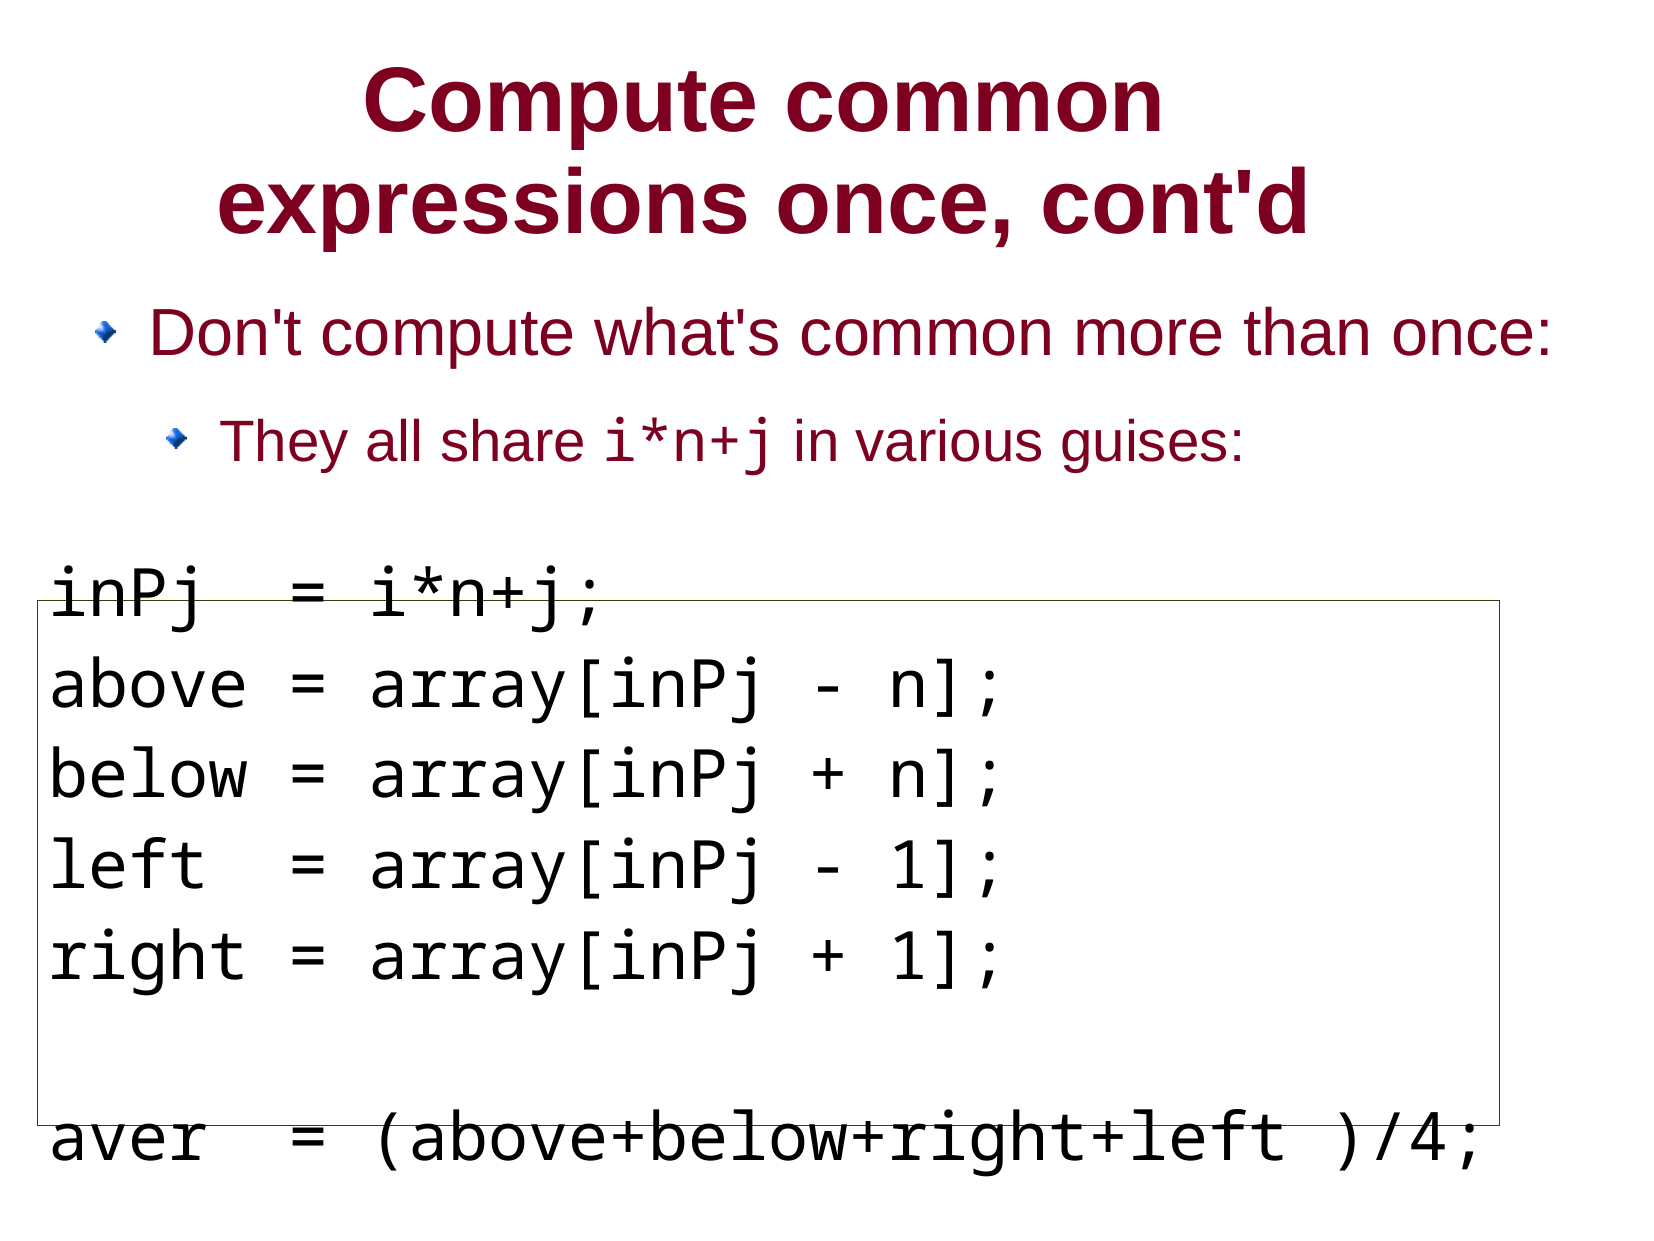

# Compute common expressions once, cont'd
Don't compute what's common more than once:
They all share i*n+j in various guises:
inPj = i*n+j;
above = array[inPj - n];
below = array[inPj + n];
left = array[inPj - 1];
right = array[inPj + 1];
aver = (above+below+right+left )/4;